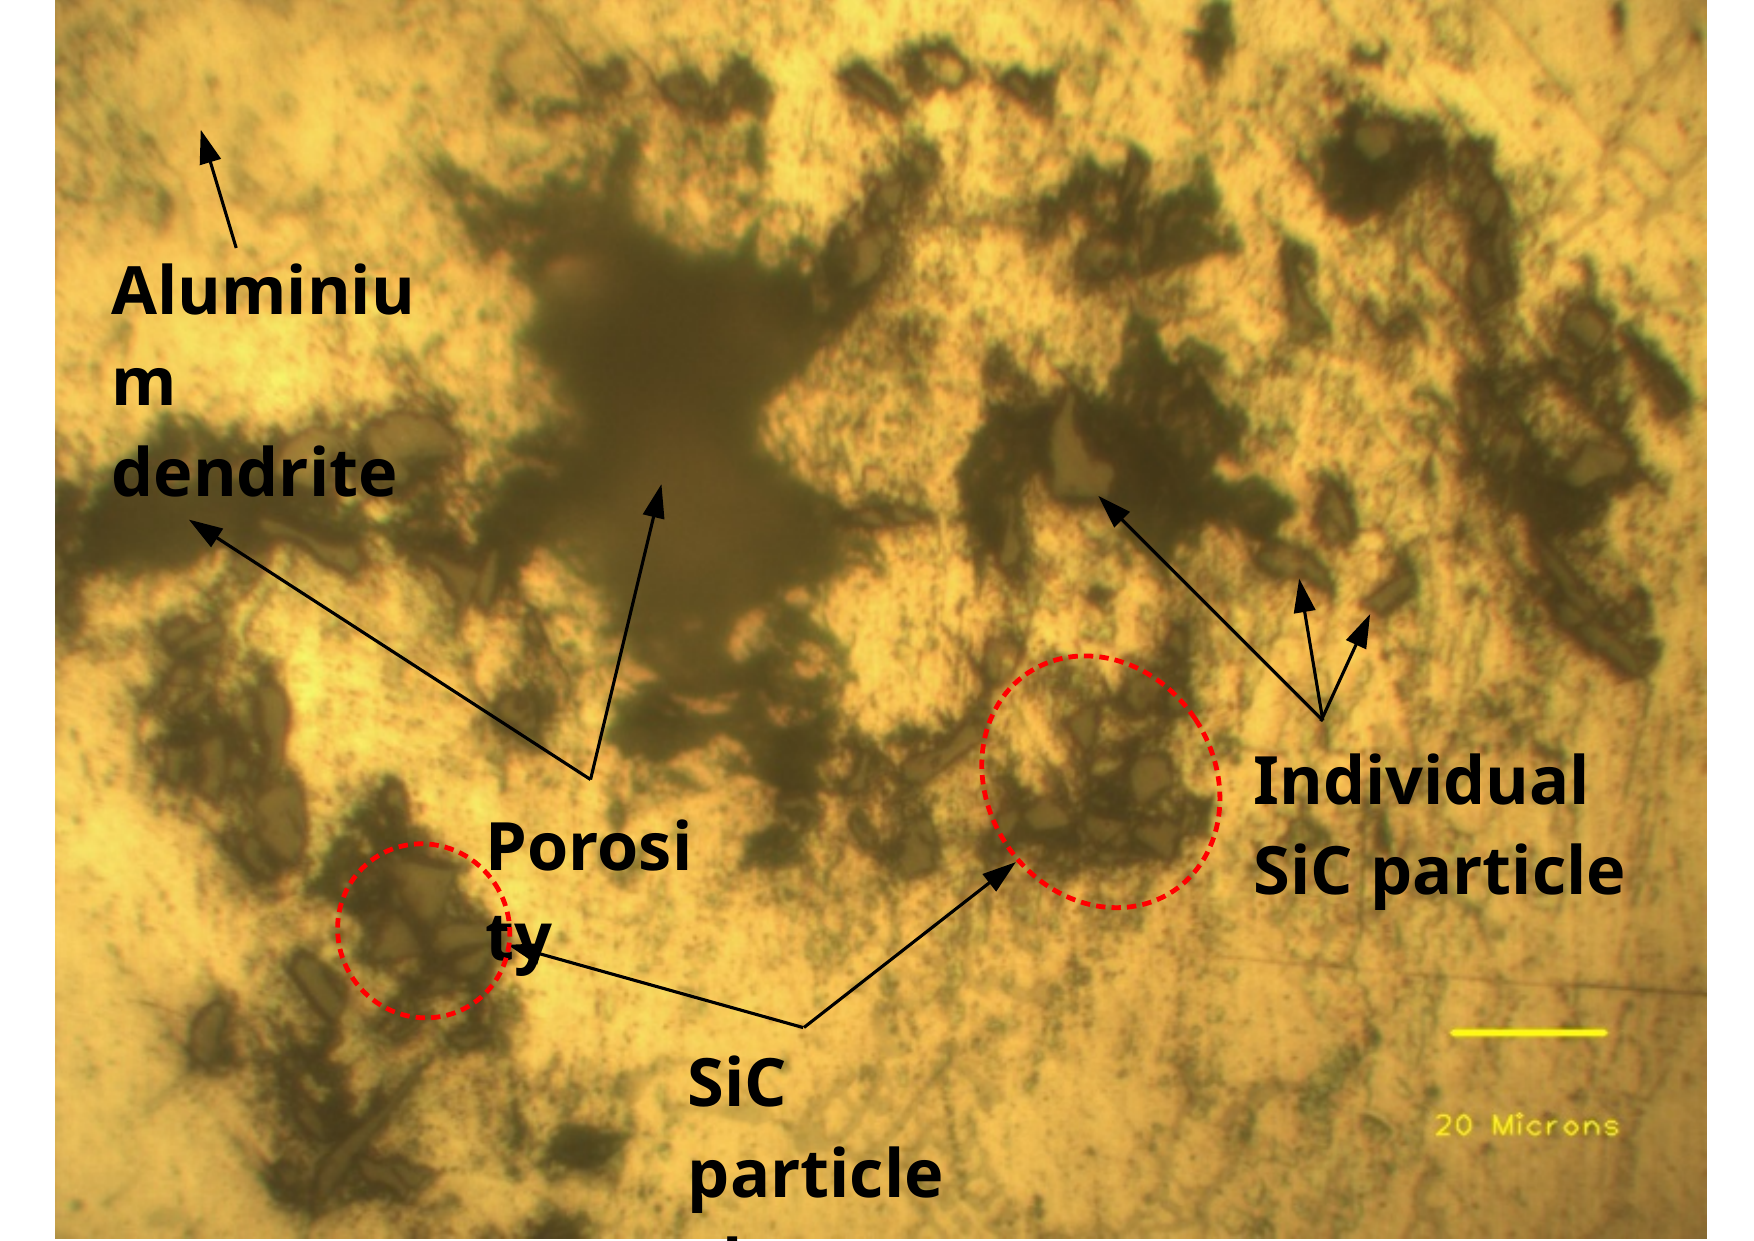

Aluminium dendrite
Individual SiC particle
Porosity
SiC particle clusters